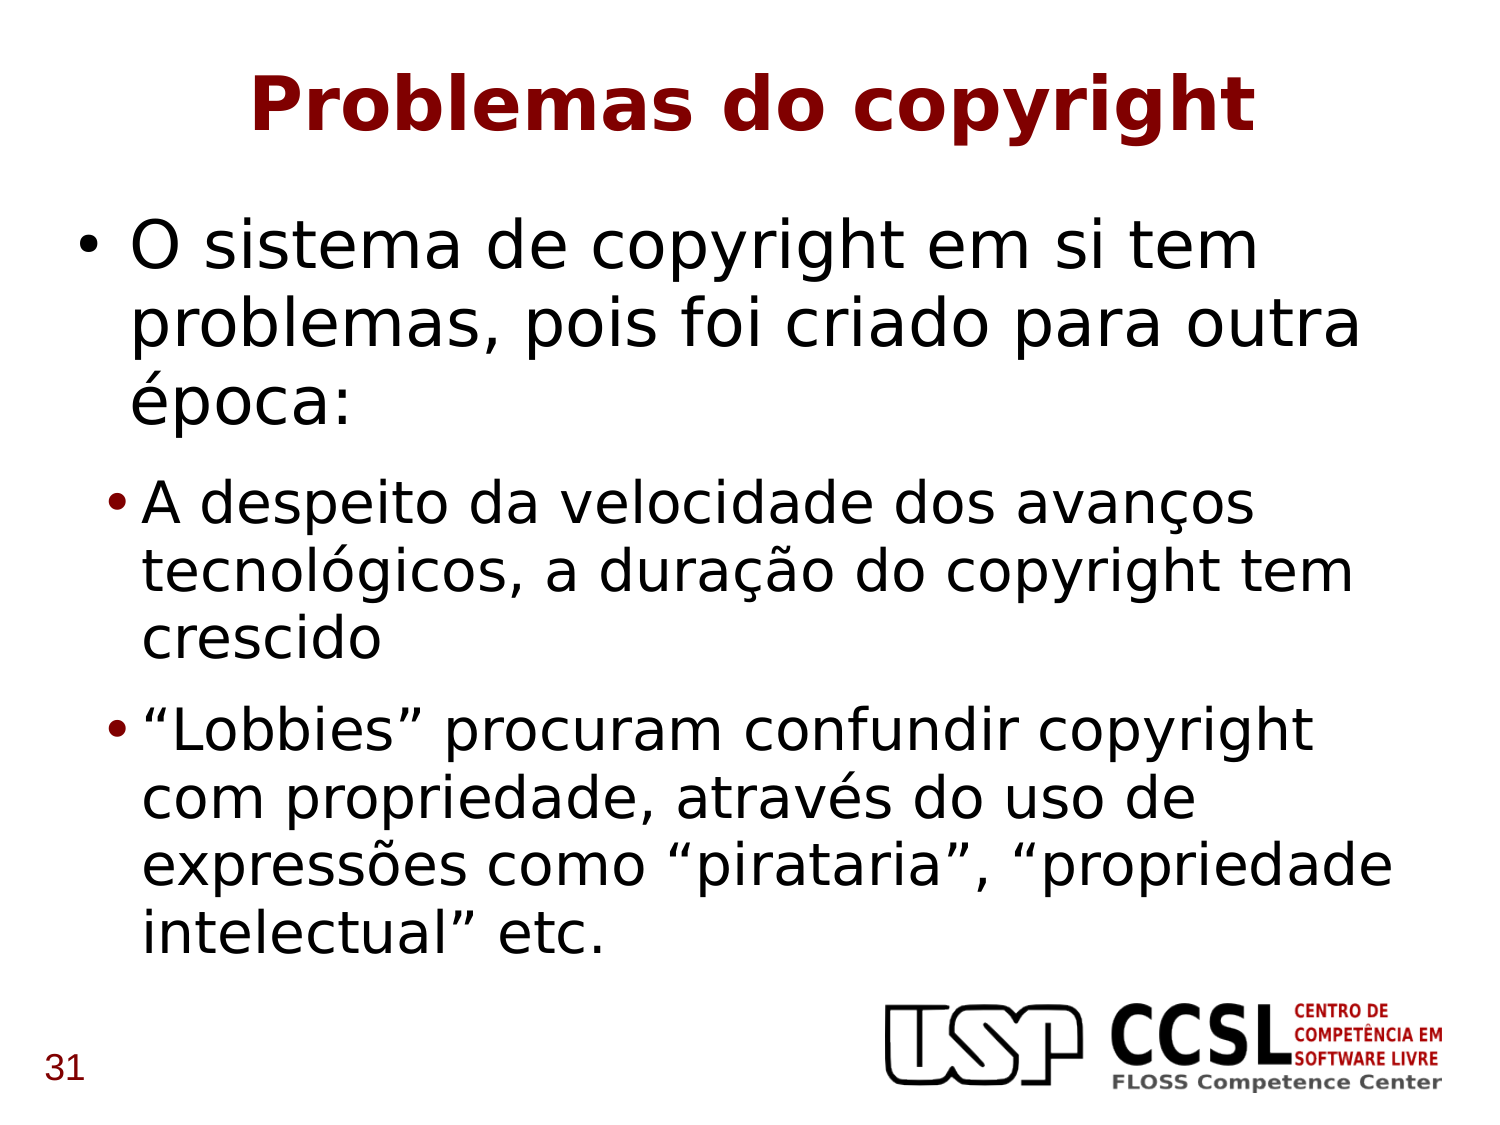

# Problemas do copyright
O sistema de copyright em si tem problemas, pois foi criado para outra época:
A despeito da velocidade dos avanços tecnológicos, a duração do copyright tem crescido
“Lobbies” procuram confundir copyright com propriedade, através do uso de expressões como “pirataria”, “propriedade intelectual” etc.